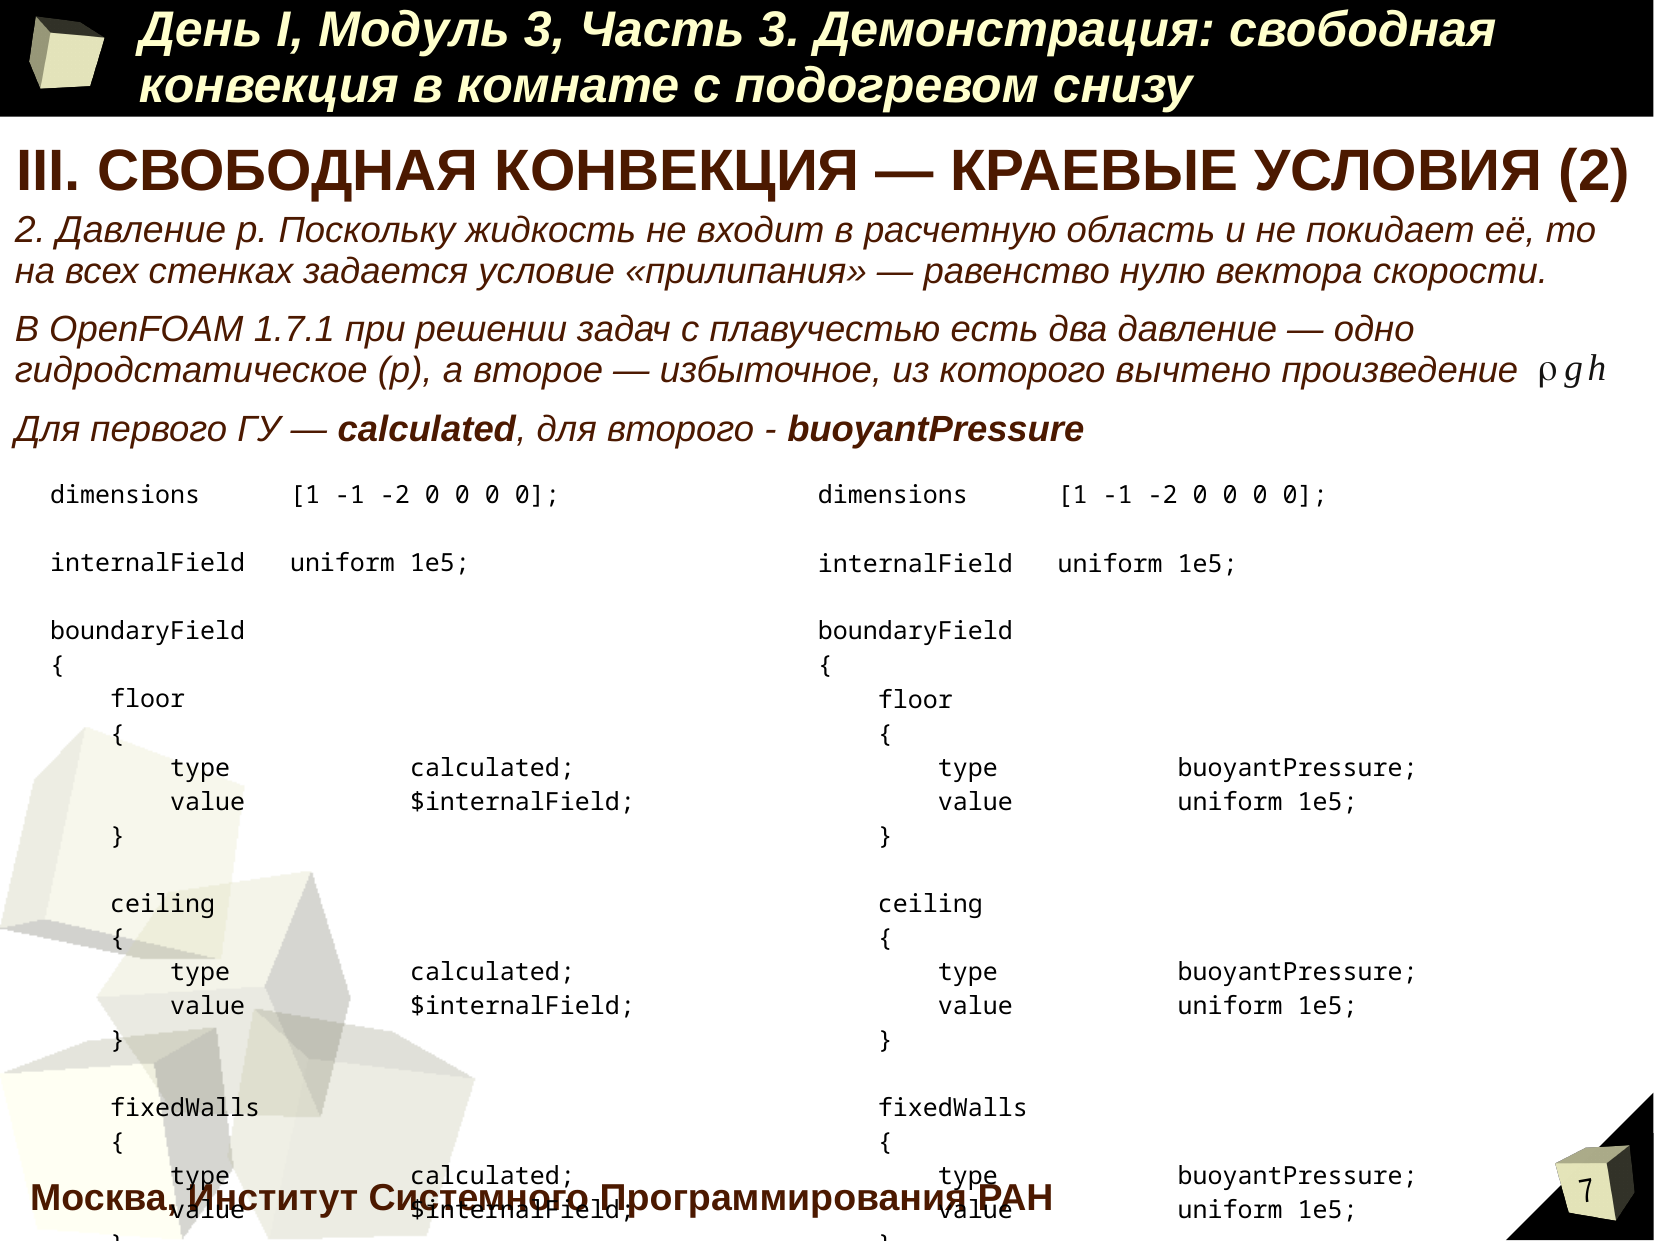

III. СВОБОДНАЯ КОНВЕКЦИЯ — КРАЕВЫЕ УСЛОВИЯ (2)
2. Давление p. Поскольку жидкость не входит в расчетную область и не покидает её, то на всех стенках задается условие «прилипания» — равенство нулю вектора скорости.
В OpenFOAM 1.7.1 при решении задач с плавучестью есть два давление — одно гидродстатическое (p), а второе — избыточное, из которого вычтено произведение
Для первого ГУ — calculated, для второго - buoyantPressure
dimensions [1 -1 -2 0 0 0 0];
internalField uniform 1e5;
boundaryField
{
 floor
 {
 type calculated;
 value $internalField;
 }
 ceiling
 {
 type calculated;
 value $internalField;
 }
 fixedWalls
 {
 type calculated;
 value $internalField;
 }
}
dimensions [1 -1 -2 0 0 0 0];
internalField uniform 1e5;
boundaryField
{
 floor
 {
 type buoyantPressure;
 value uniform 1e5;
 }
 ceiling
 {
 type buoyantPressure;
 value uniform 1e5;
 }
 fixedWalls
 {
 type buoyantPressure;
 value uniform 1e5;
 }
}